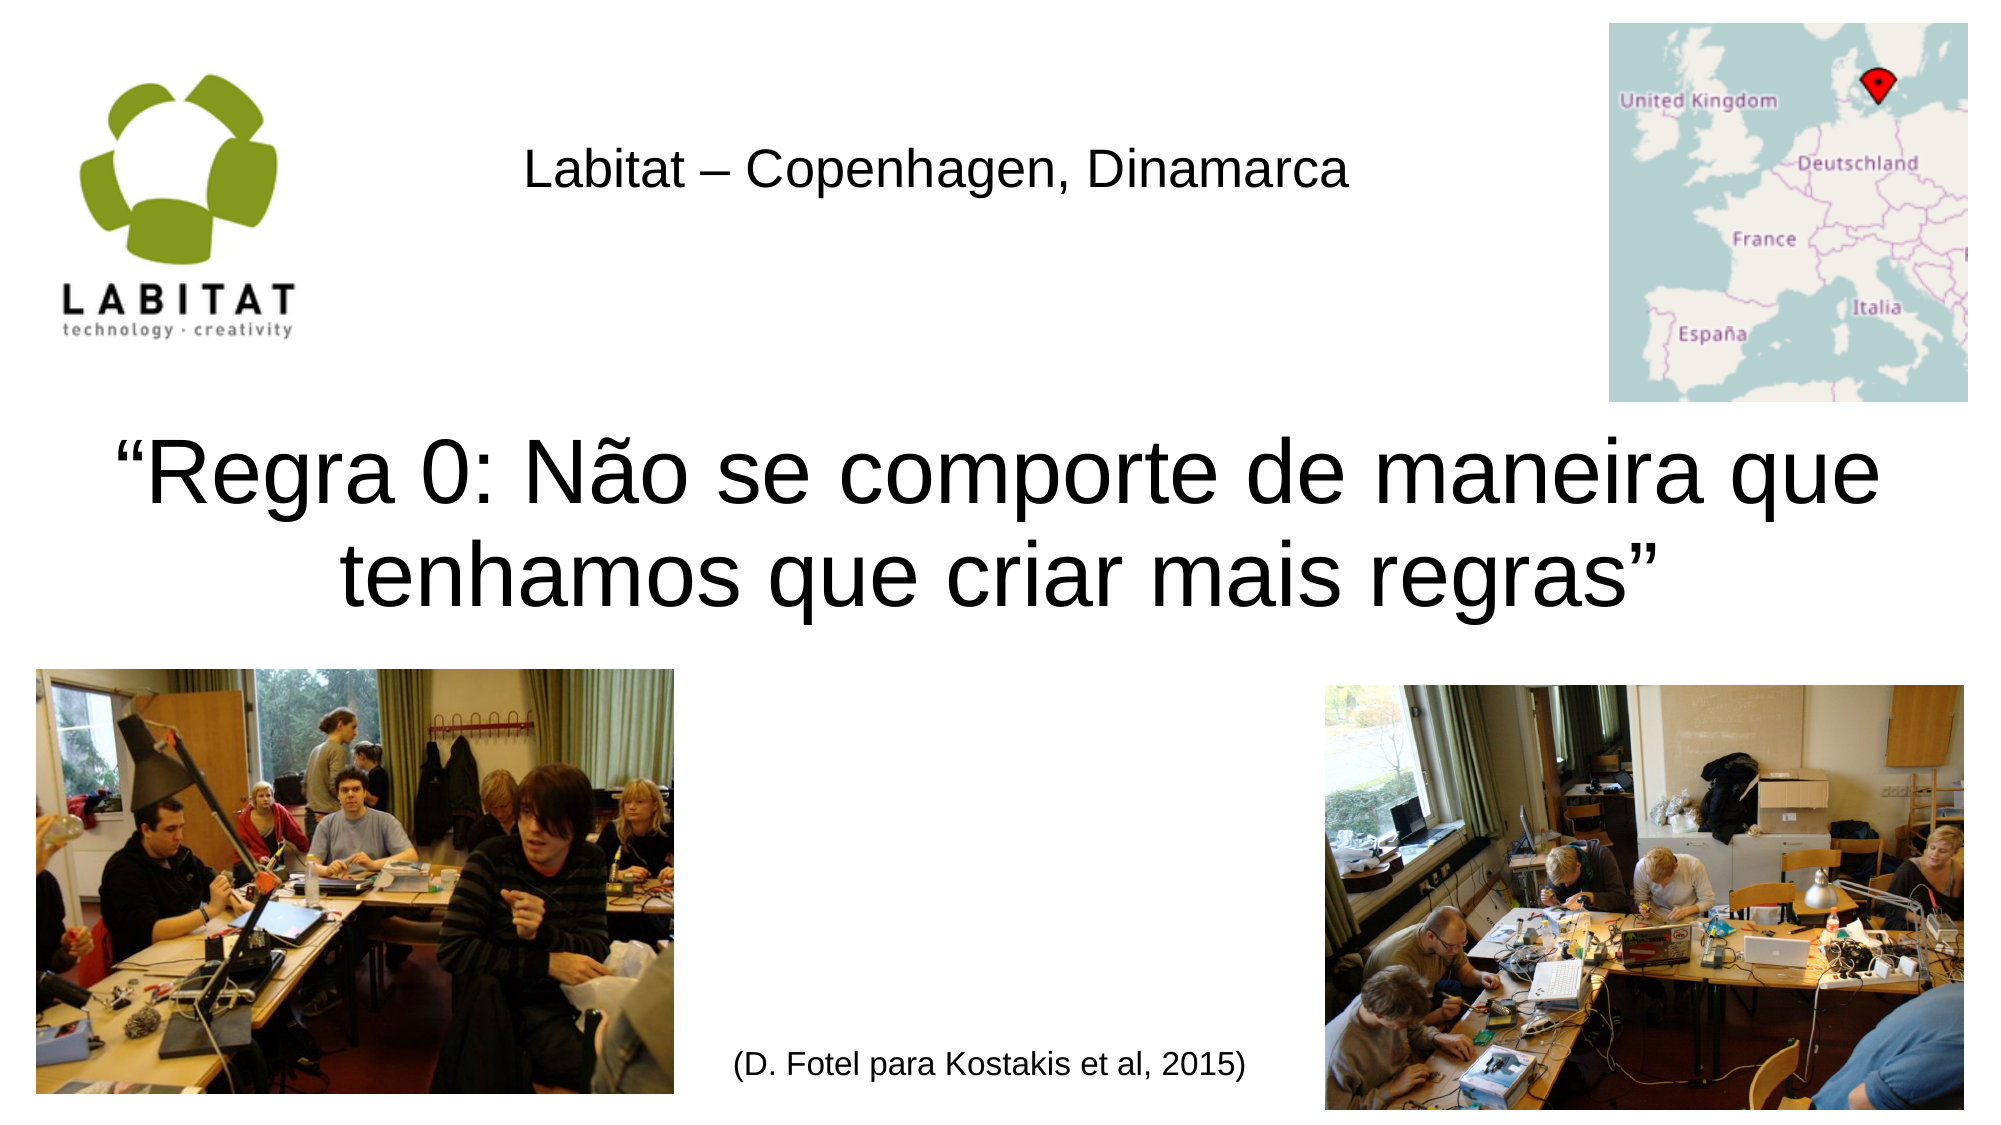

Labitat – Copenhagen, Dinamarca
“Regra 0: Não se comporte de maneira que tenhamos que criar mais regras”
(D. Fotel para Kostakis et al, 2015)